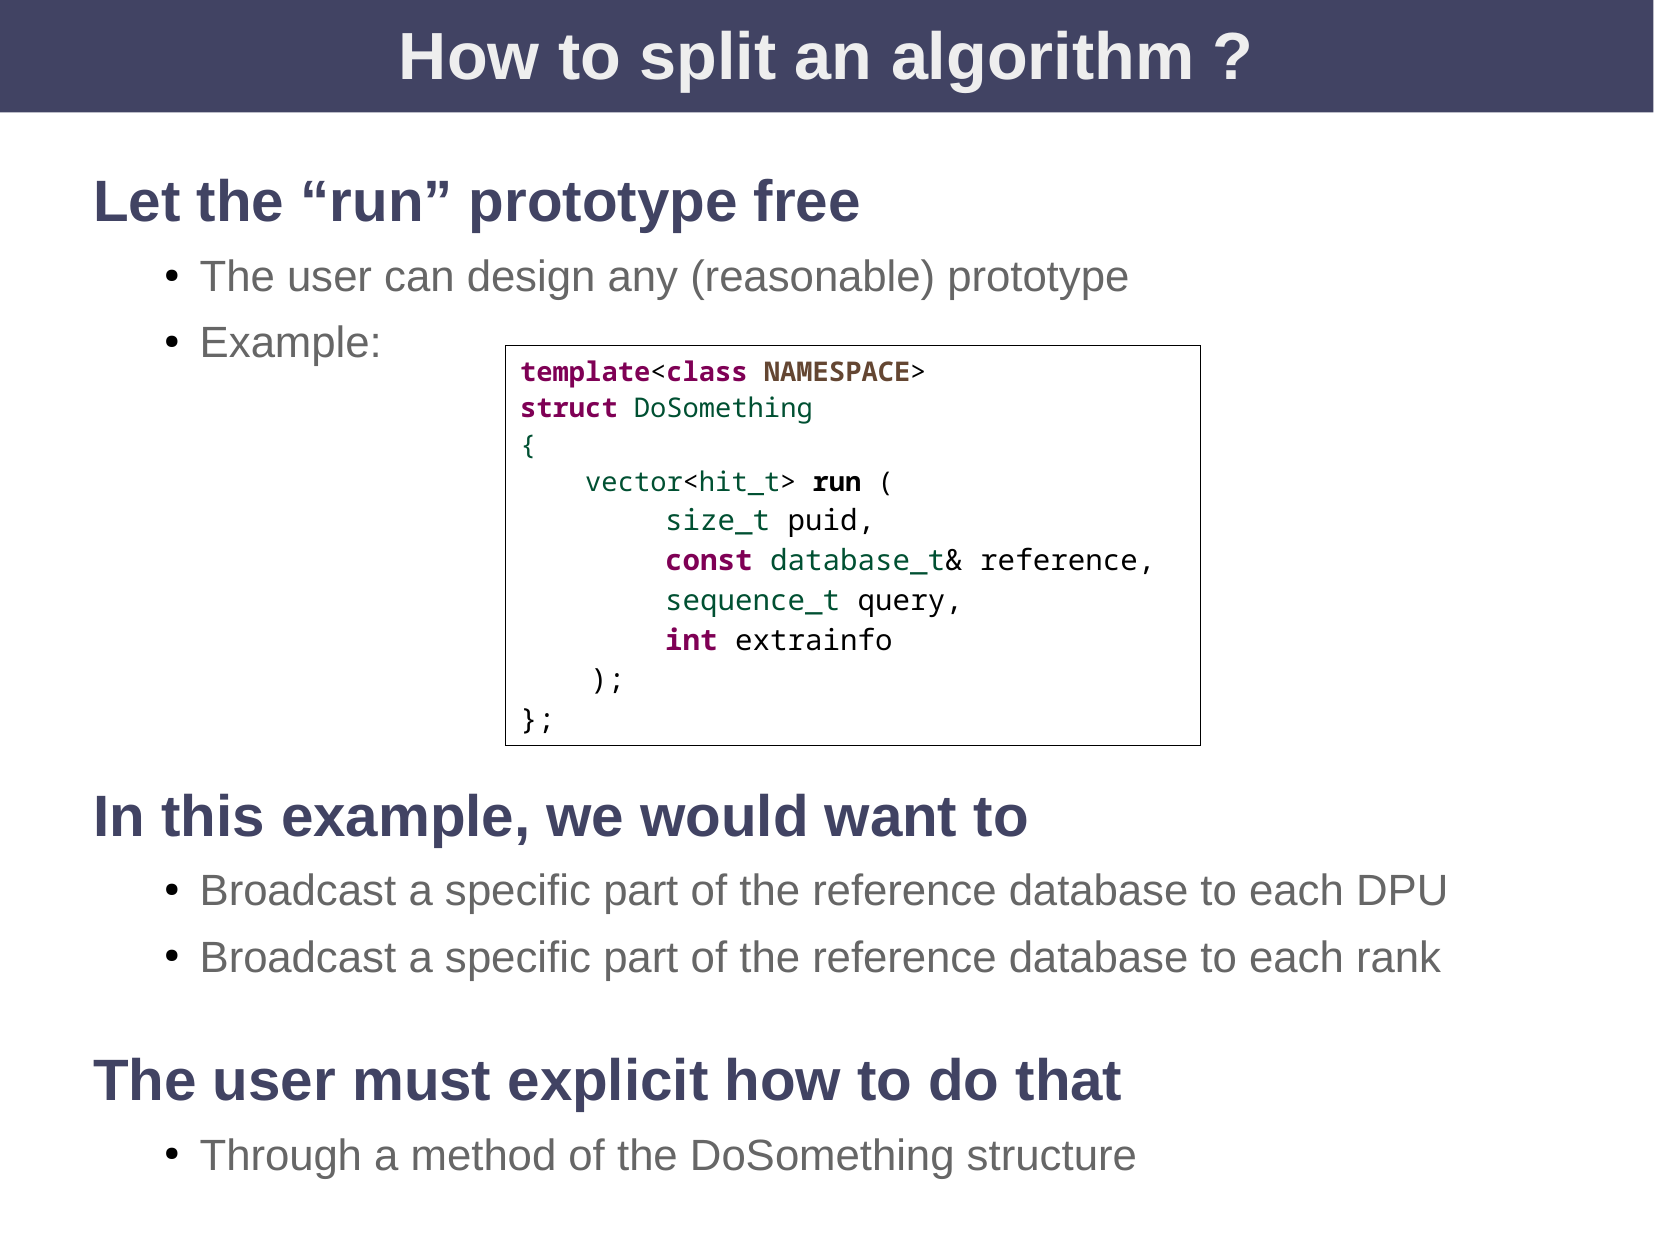

How to split an algorithm ?
Let the “run” prototype free
The user can design any (reasonable) prototype
Example:
template<class NAMESPACE>
struct DoSomething
{
 vector<hit_t> run (
 	 size_t puid,
	 const database_t& reference,
 	 sequence_t query,
	 int extrainfo
 );
};
In this example, we would want to
Broadcast a specific part of the reference database to each DPU
Broadcast a specific part of the reference database to each rank
The user must explicit how to do that
Through a method of the DoSomething structure